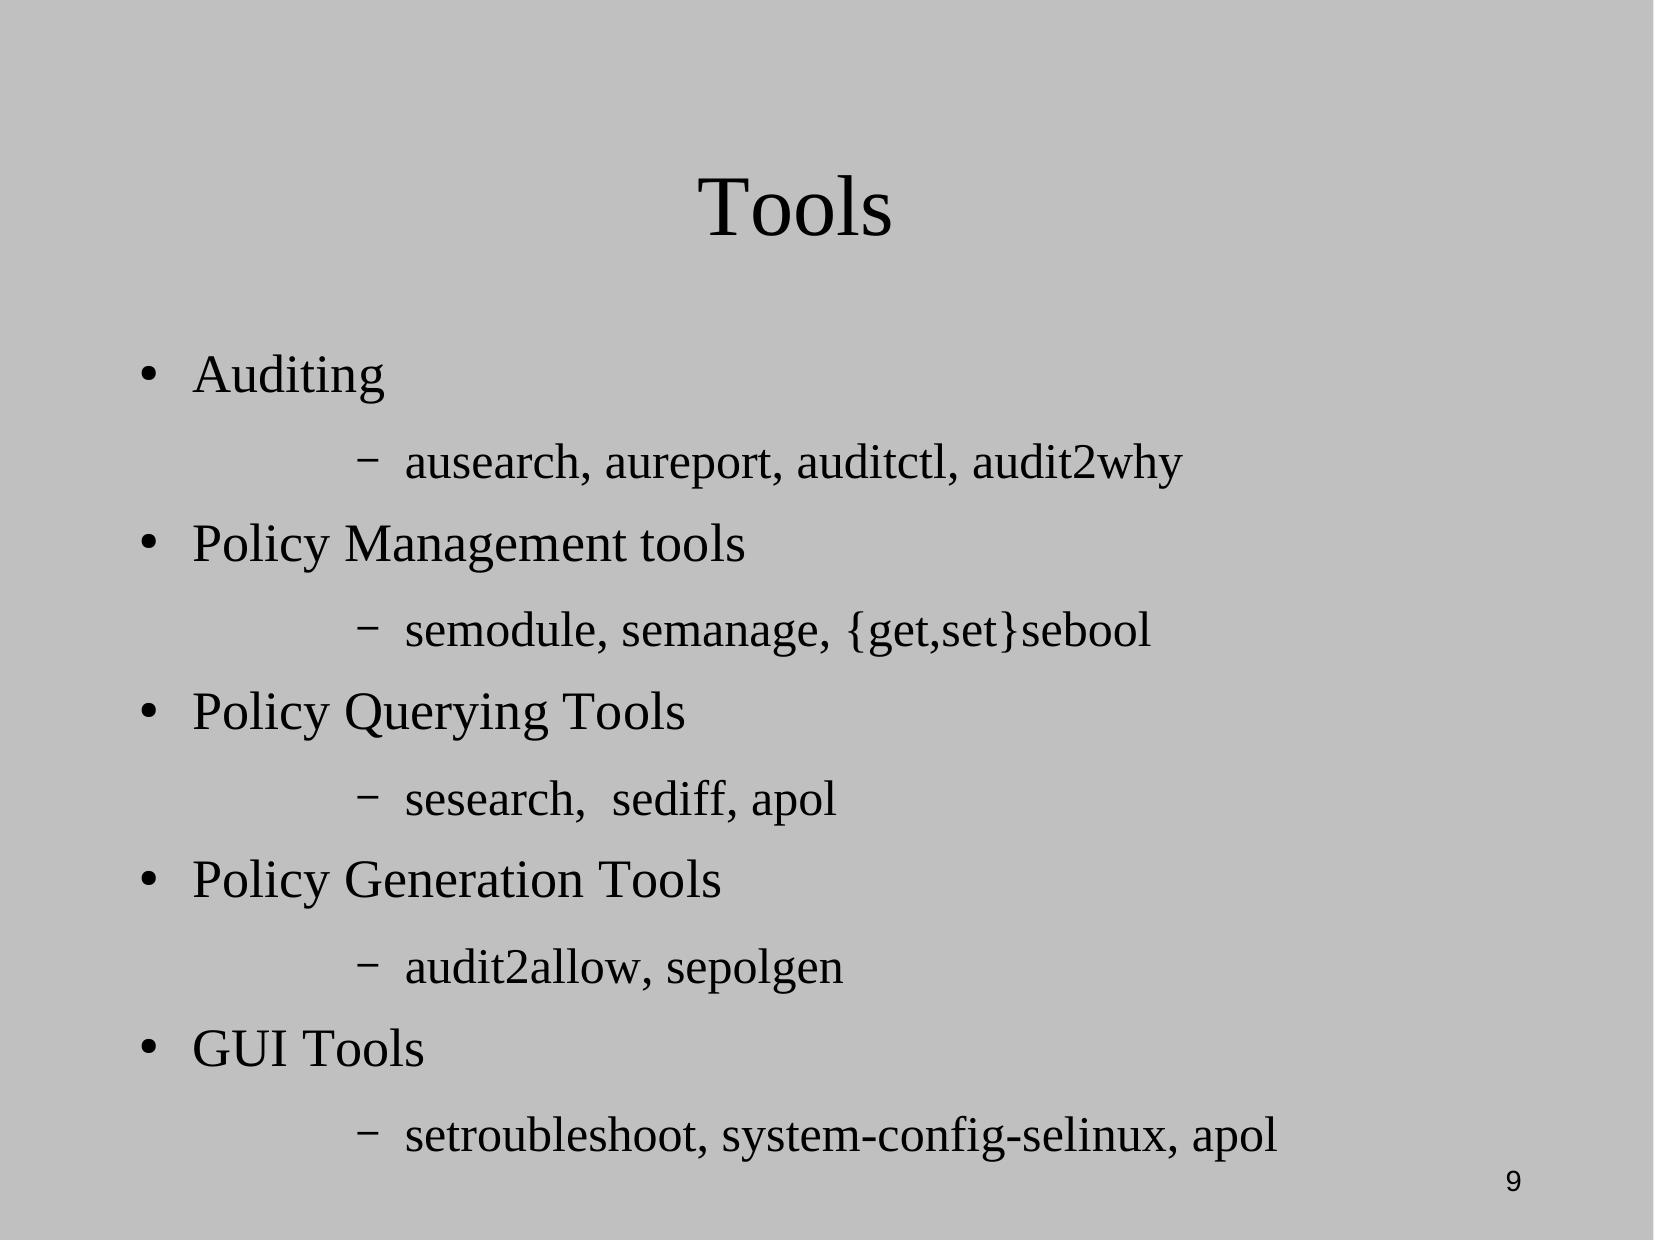

# Tools
Auditing
ausearch, aureport, auditctl, audit2why
Policy Management tools
semodule, semanage, {get,set}sebool
Policy Querying Tools
sesearch, sediff, apol
Policy Generation Tools
audit2allow, sepolgen
GUI Tools
setroubleshoot, system-config-selinux, apol